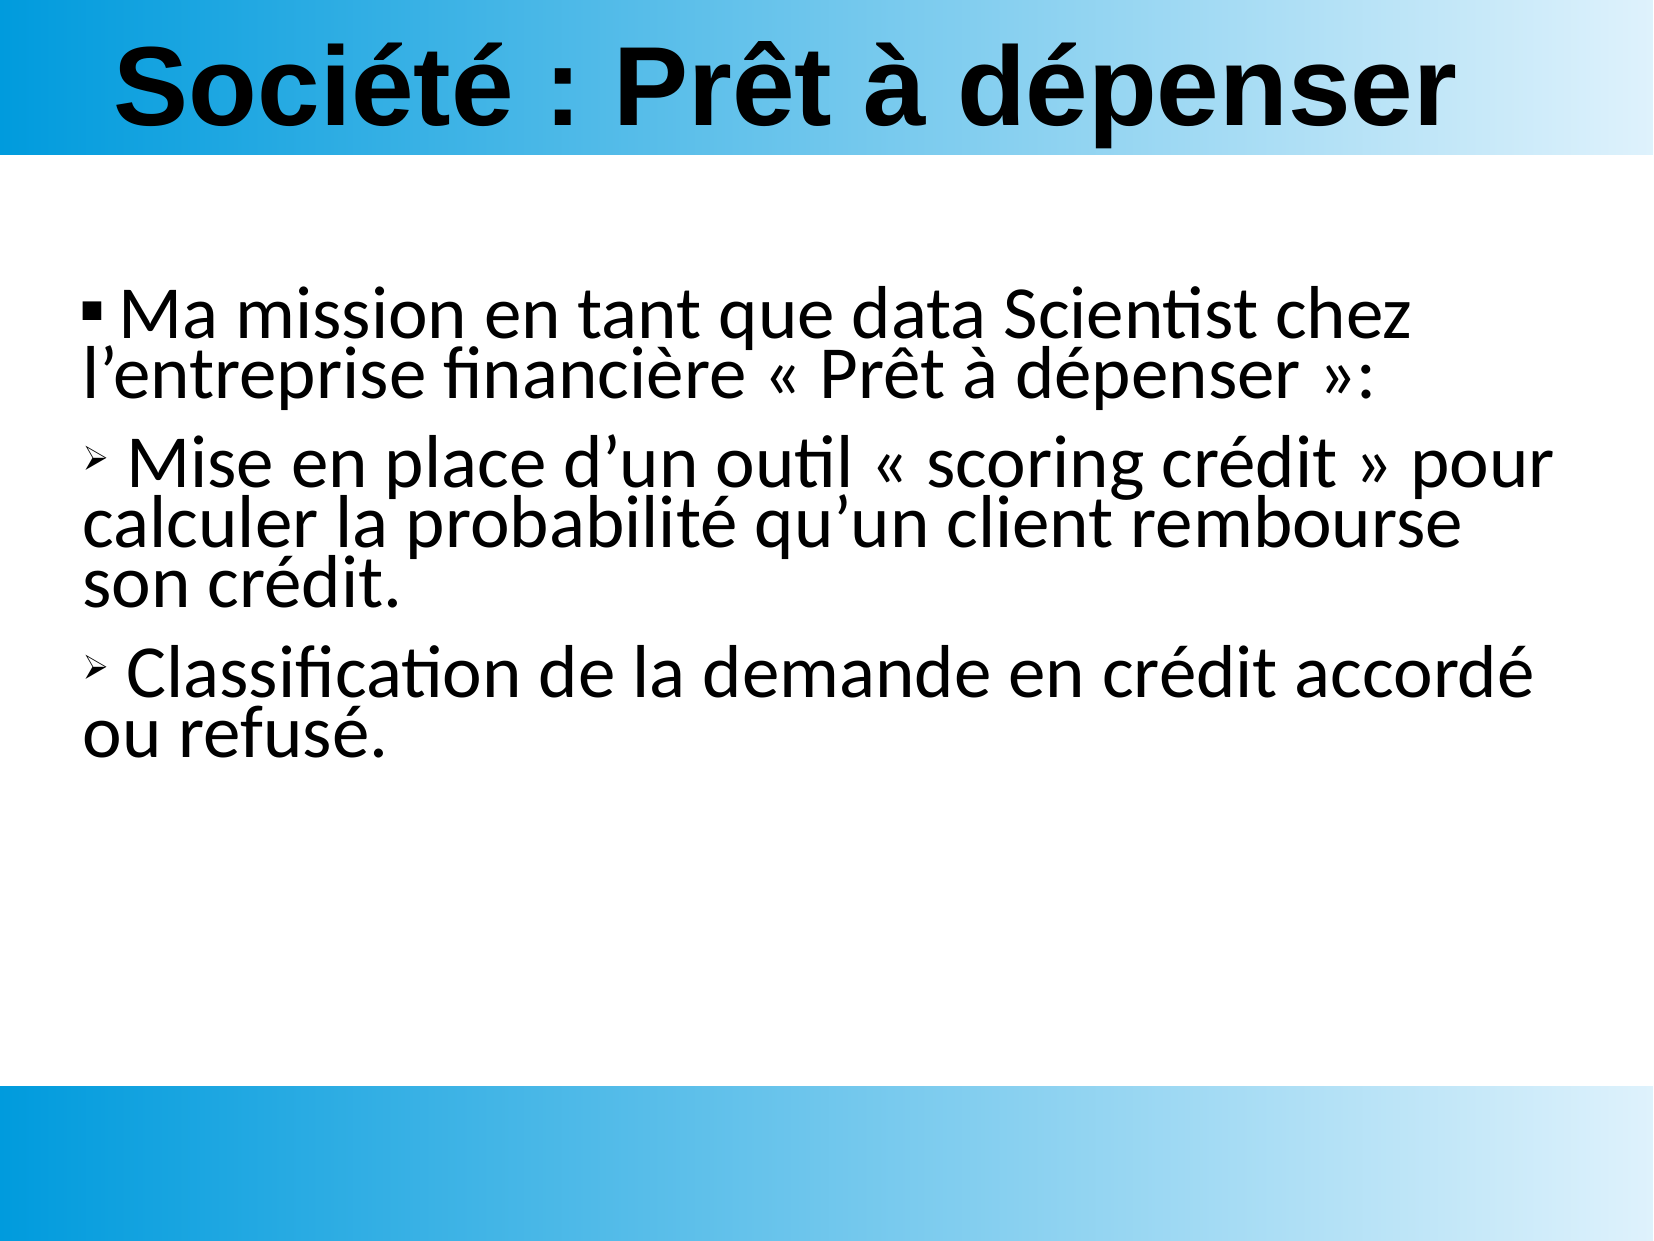

# Société : Prêt à dépenser
 Ma mission en tant que data Scientist chez l’entreprise financière « Prêt à dépenser »:
 Mise en place d’un outil « scoring crédit » pour calculer la probabilité qu’un client rembourse son crédit.
 Classification de la demande en crédit accordé ou refusé.